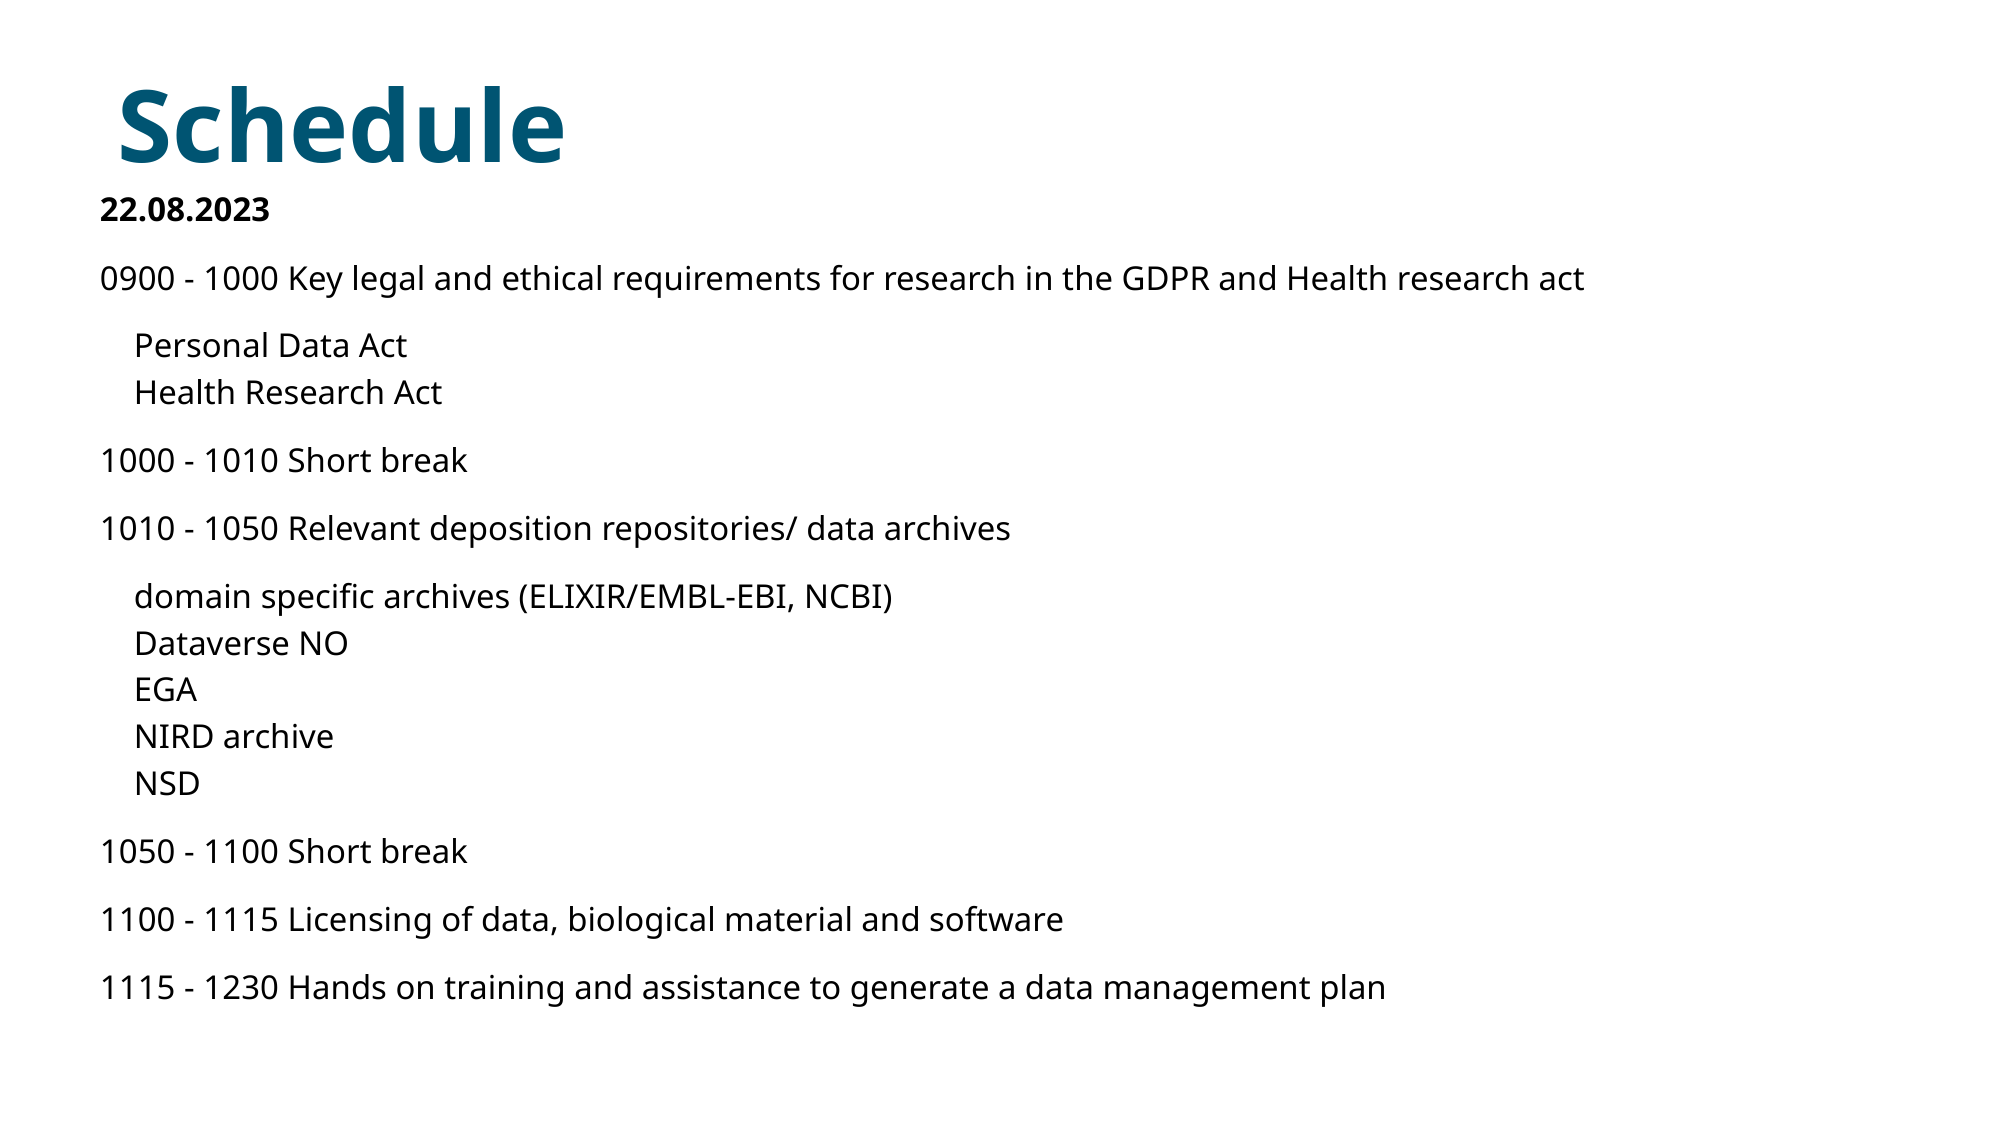

Schedule
# 22.08.2023
0900 - 1000 Key legal and ethical requirements for research in the GDPR and Health research act
 Personal Data Act
 Health Research Act
1000 - 1010 Short break
1010 - 1050 Relevant deposition repositories/ data archives
 domain specific archives (ELIXIR/EMBL-EBI, NCBI)
 Dataverse NO
 EGA
 NIRD archive
 NSD
1050 - 1100 Short break
1100 - 1115 Licensing of data, biological material and software
1115 - 1230 Hands on training and assistance to generate a data management plan